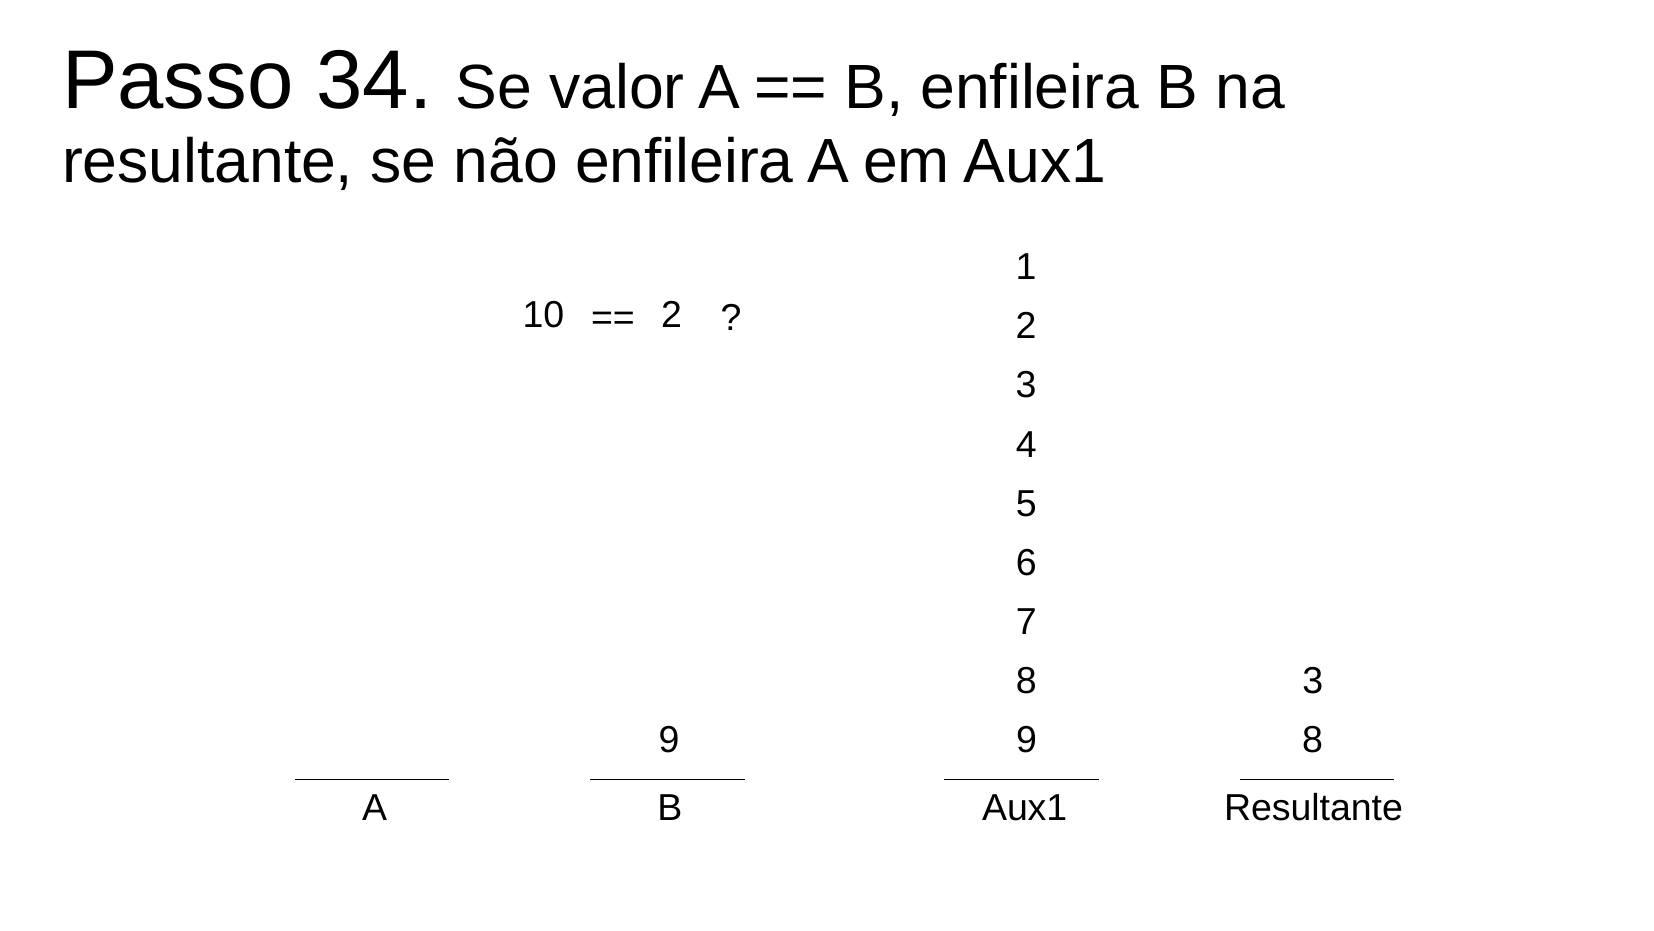

Passo 34. Se valor A == B, enfileira B na resultante, se não enfileira A em Aux1
1
10
2
==
?
2
3
4
5
6
7
8
3
9
9
8
A
B
Aux1
Resultante